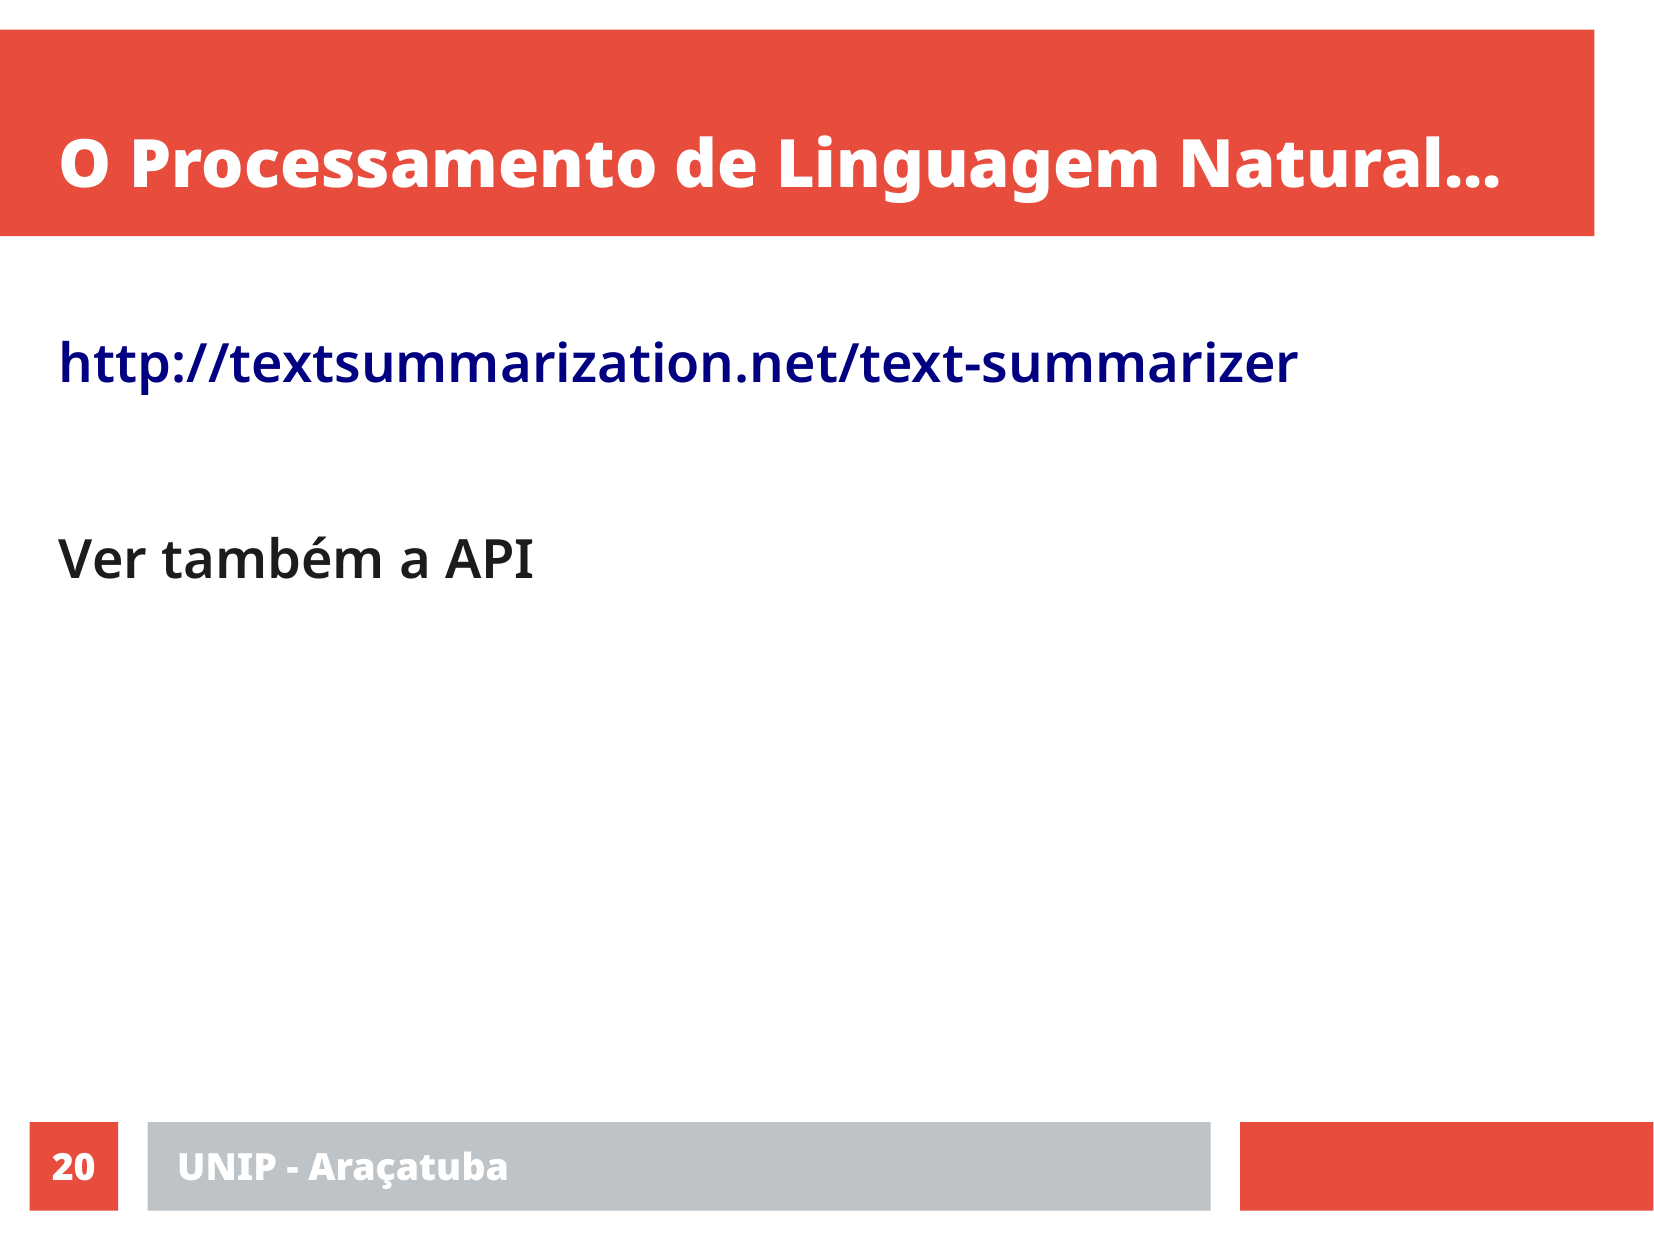

# O Processamento de Linguagem Natural...
http://textsummarization.net/text-summarizer
Ver também a API
20
UNIP - Araçatuba